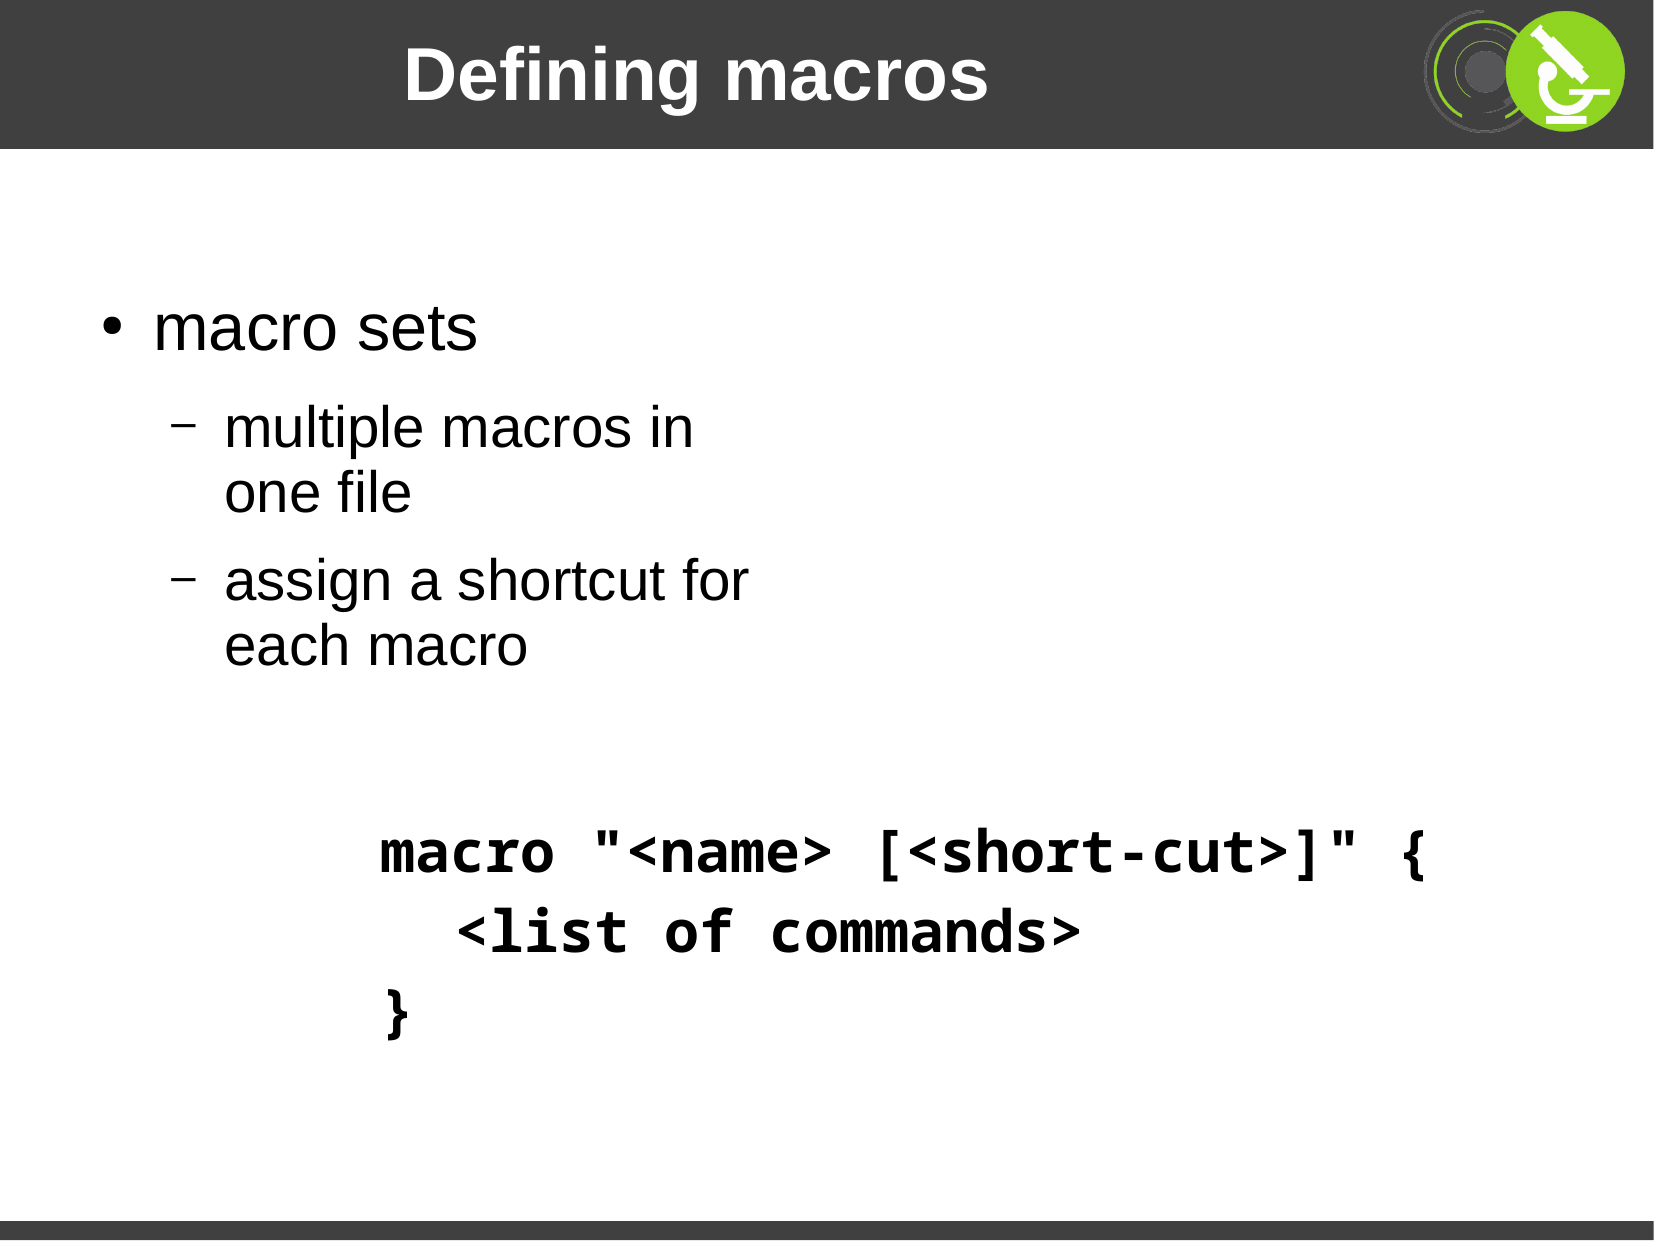

# Defining macros
macro sets
multiple macros in one file
assign a shortcut for each macro
macro "<name> [<short-cut>]" {
	<list of commands>
}